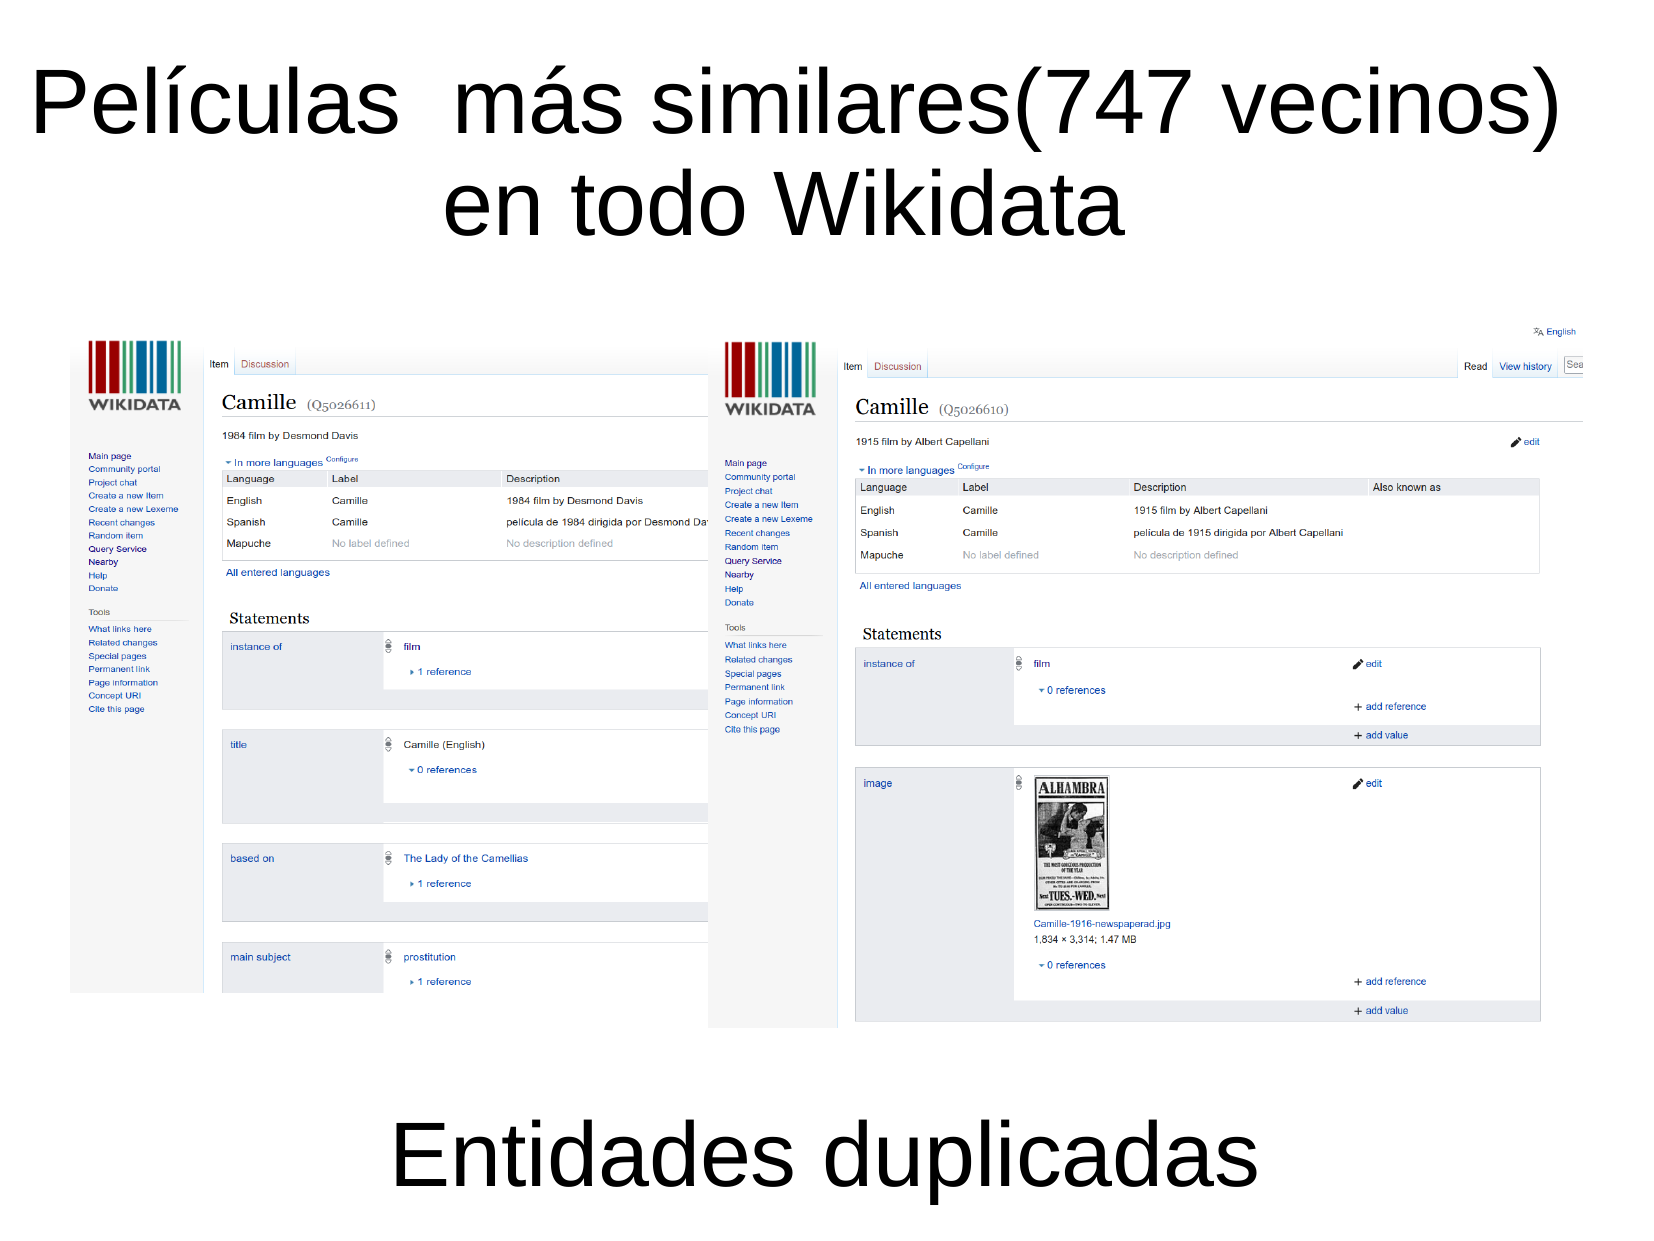

# Películas más similares(747 vecinos) en todo Wikidata
Entidades duplicadas